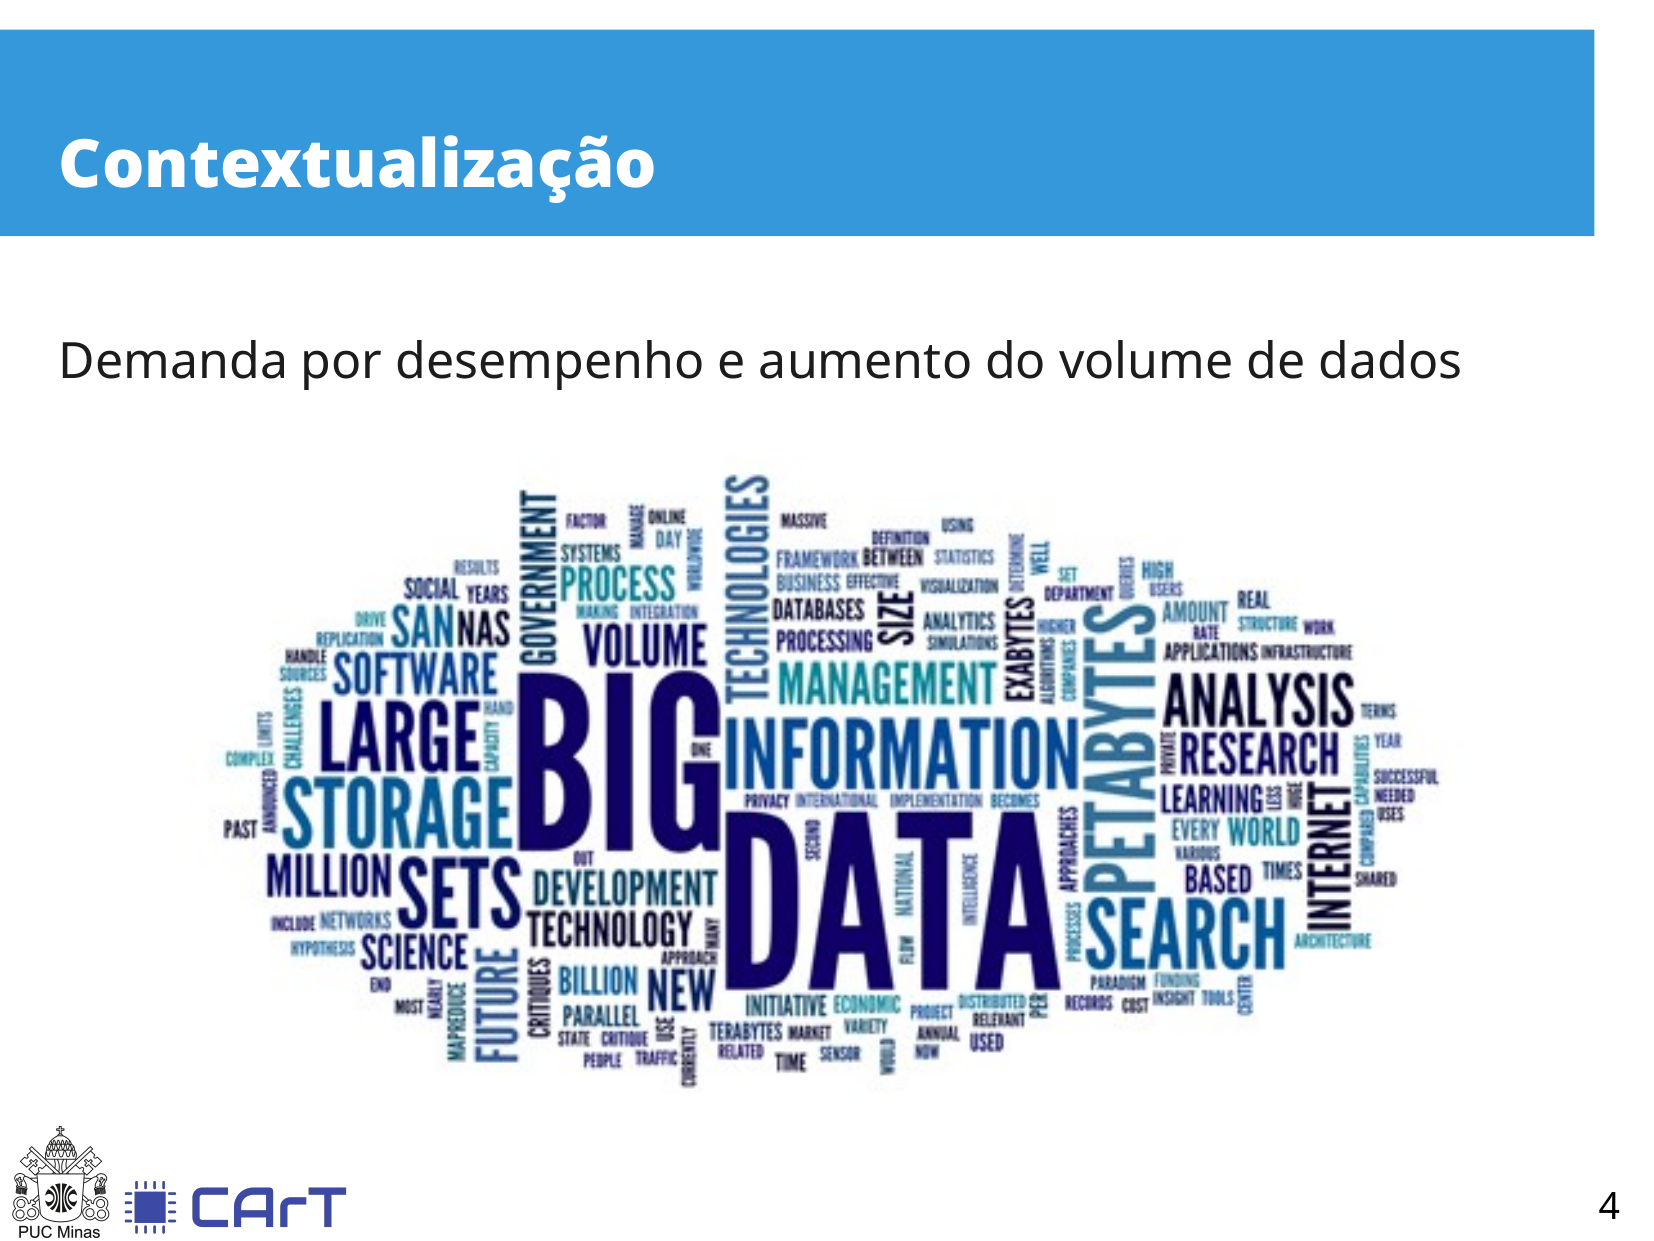

# Contextualização
Demanda por desempenho e aumento do volume de dados
4